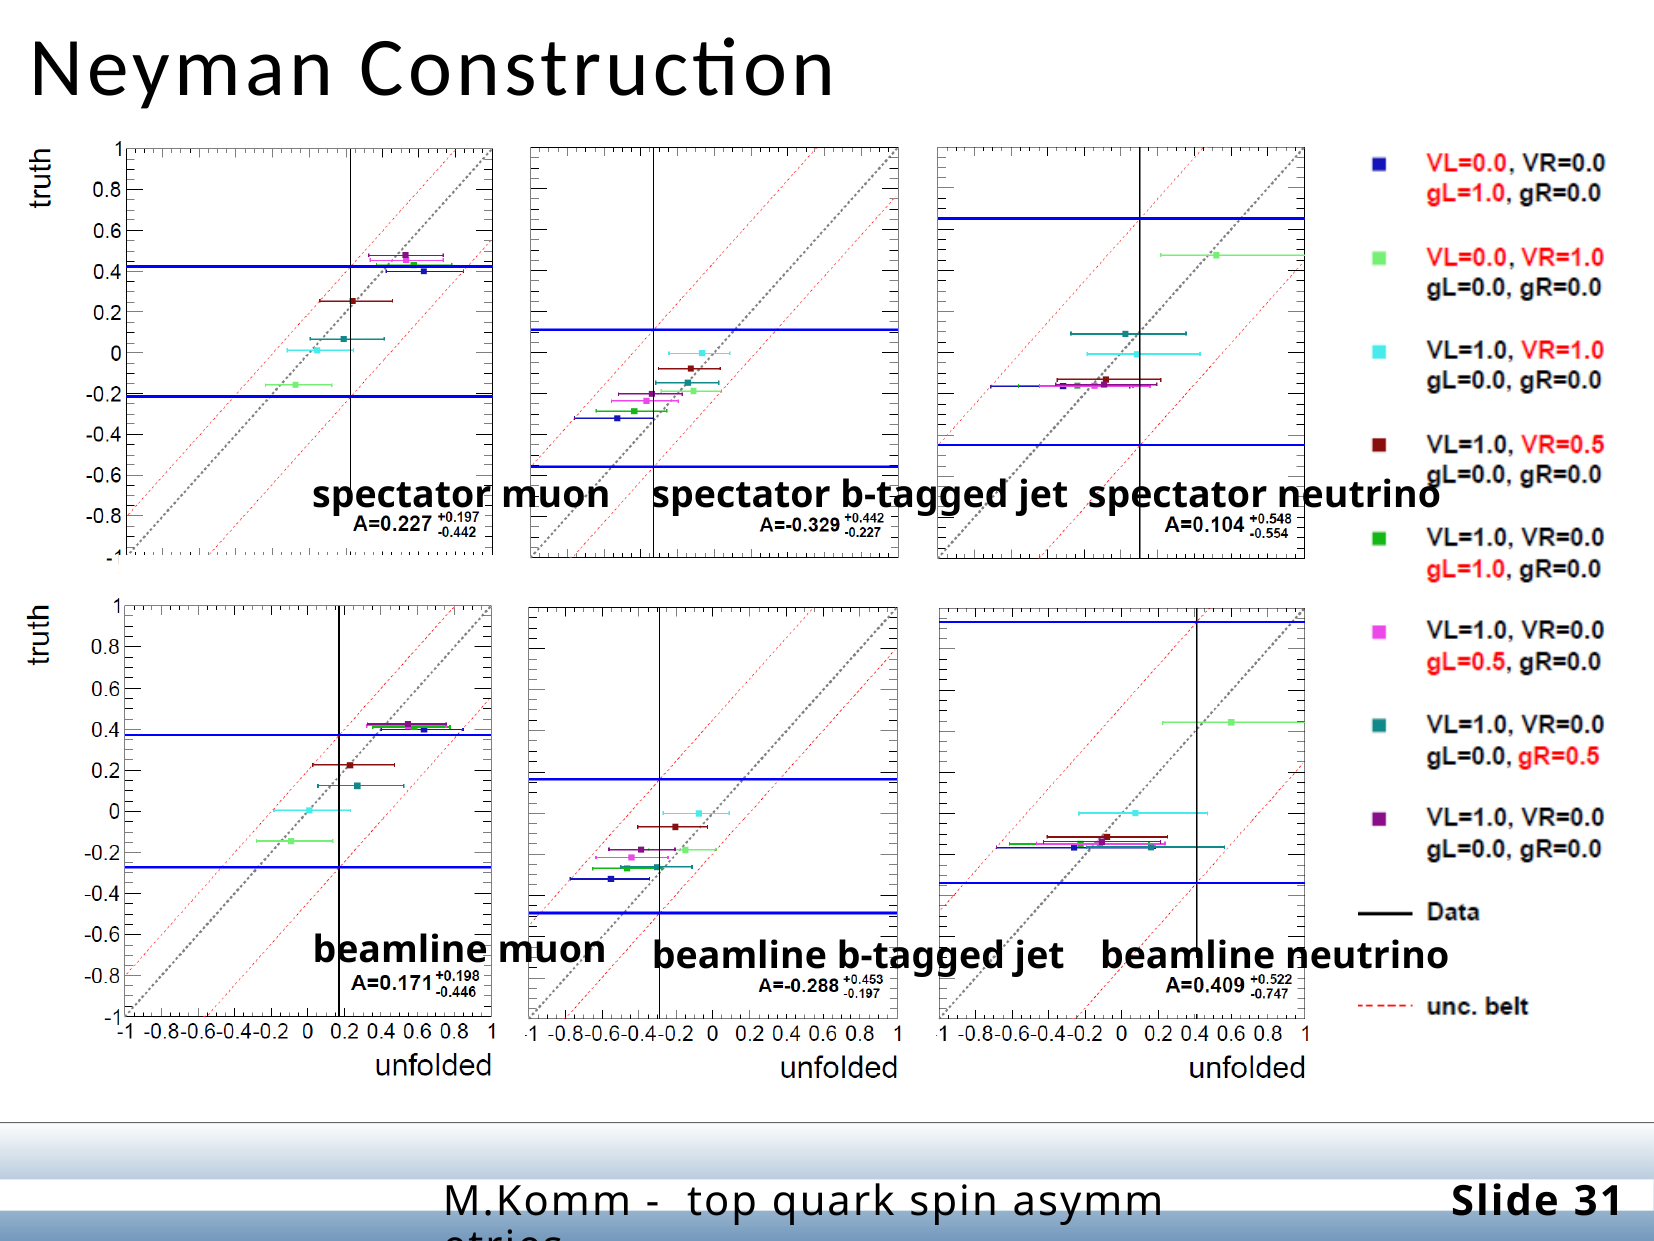

# Neyman Construction
spectator b-tagged jet
spectator muon
spectator neutrino
beamline muon
beamline b-tagged jet
beamline neutrino
M.Komm - top quark spin asymmetries
31